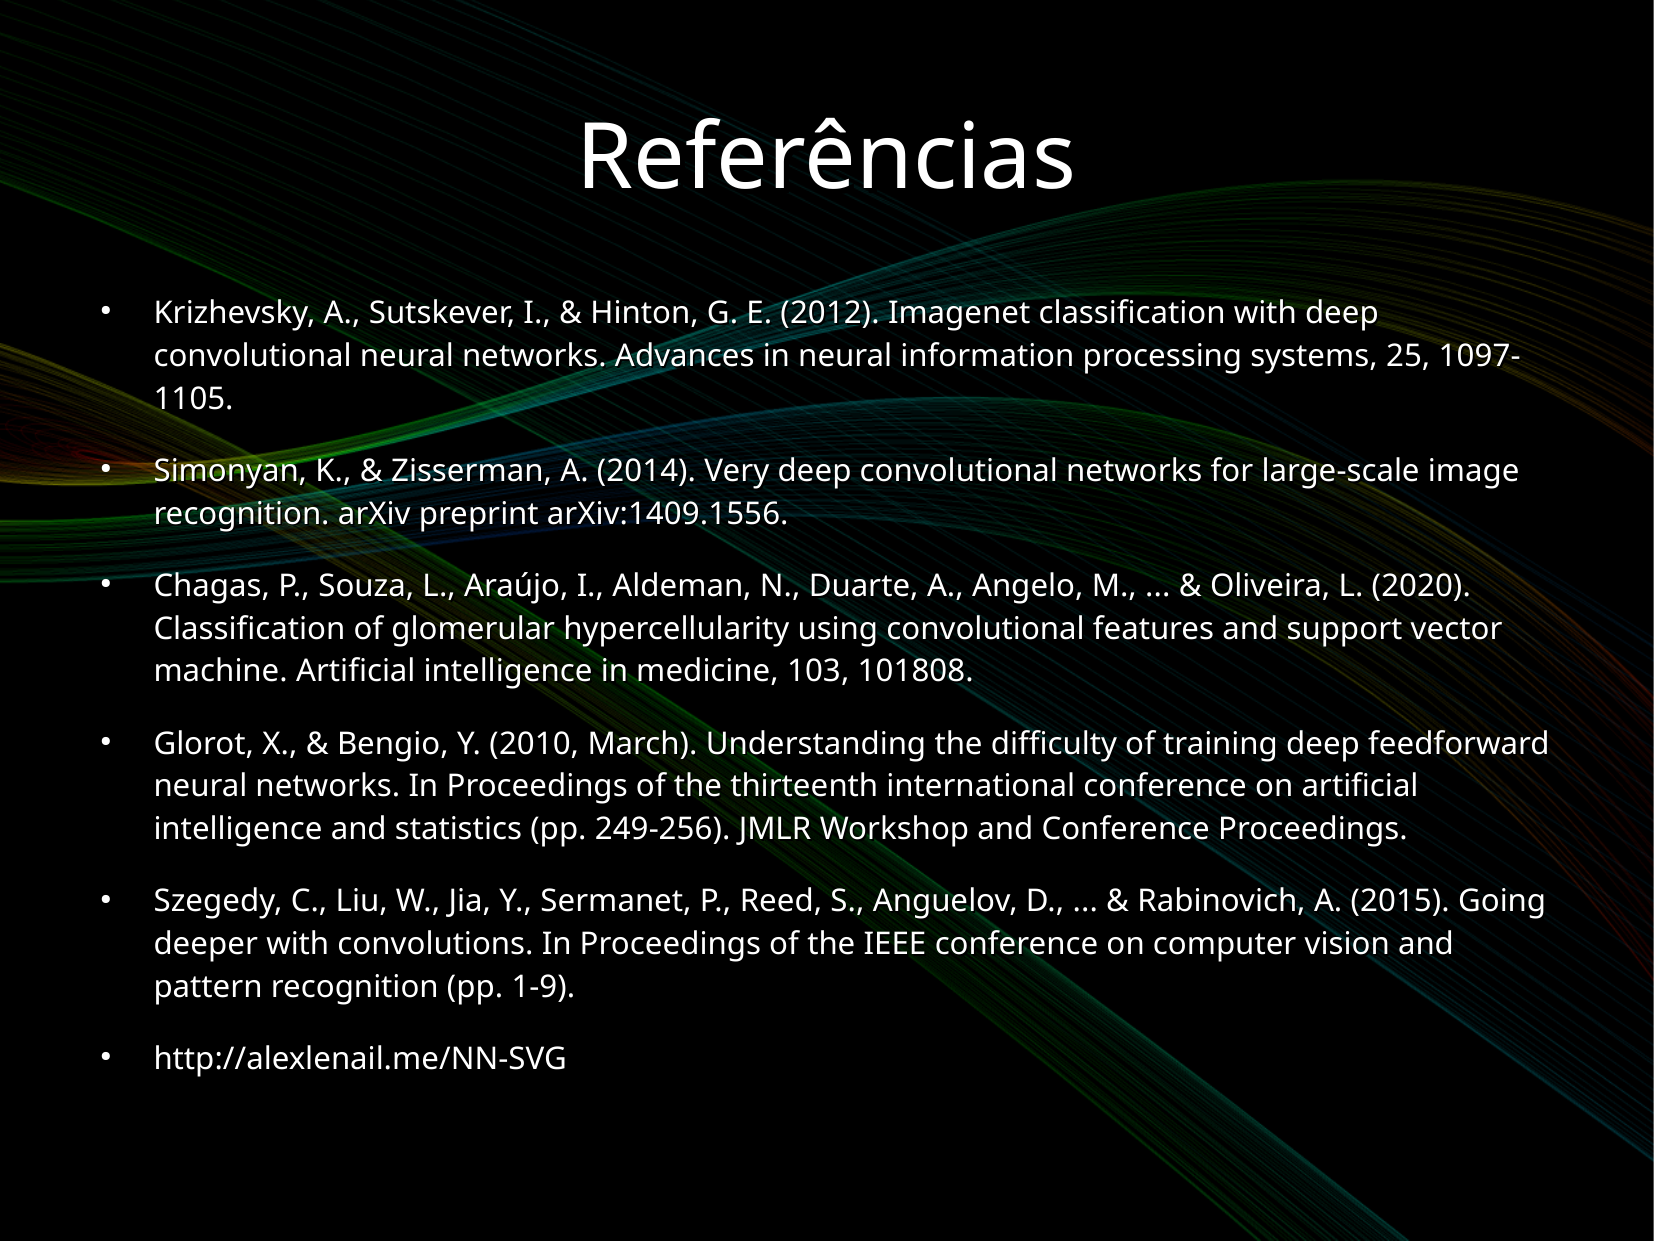

# Referências
Krizhevsky, A., Sutskever, I., & Hinton, G. E. (2012). Imagenet classification with deep convolutional neural networks. Advances in neural information processing systems, 25, 1097-1105.
Simonyan, K., & Zisserman, A. (2014). Very deep convolutional networks for large-scale image recognition. arXiv preprint arXiv:1409.1556.
Chagas, P., Souza, L., Araújo, I., Aldeman, N., Duarte, A., Angelo, M., ... & Oliveira, L. (2020). Classification of glomerular hypercellularity using convolutional features and support vector machine. Artificial intelligence in medicine, 103, 101808.
Glorot, X., & Bengio, Y. (2010, March). Understanding the difficulty of training deep feedforward neural networks. In Proceedings of the thirteenth international conference on artificial intelligence and statistics (pp. 249-256). JMLR Workshop and Conference Proceedings.
Szegedy, C., Liu, W., Jia, Y., Sermanet, P., Reed, S., Anguelov, D., ... & Rabinovich, A. (2015). Going deeper with convolutions. In Proceedings of the IEEE conference on computer vision and pattern recognition (pp. 1-9).
http://alexlenail.me/NN-SVG